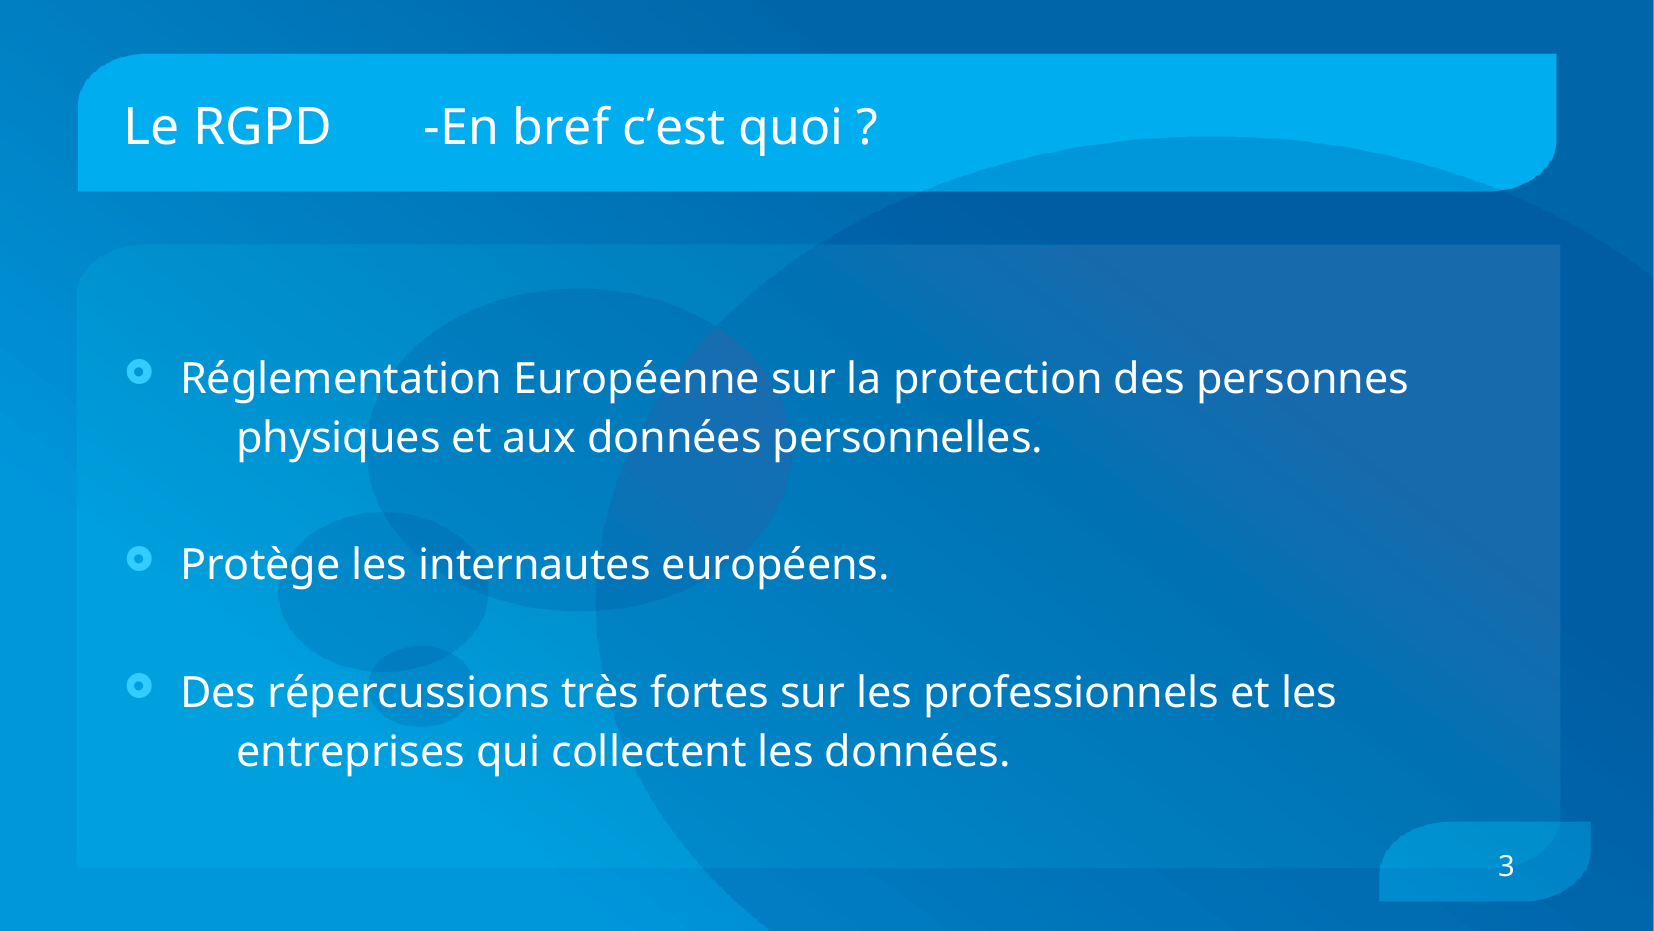

# Le RGPD	-En bref c’est quoi ?
Réglementation Européenne sur la protection des personnes physiques et aux données personnelles.
Protège les internautes européens.
Des répercussions très fortes sur les professionnels et les entreprises qui collectent les données.
3